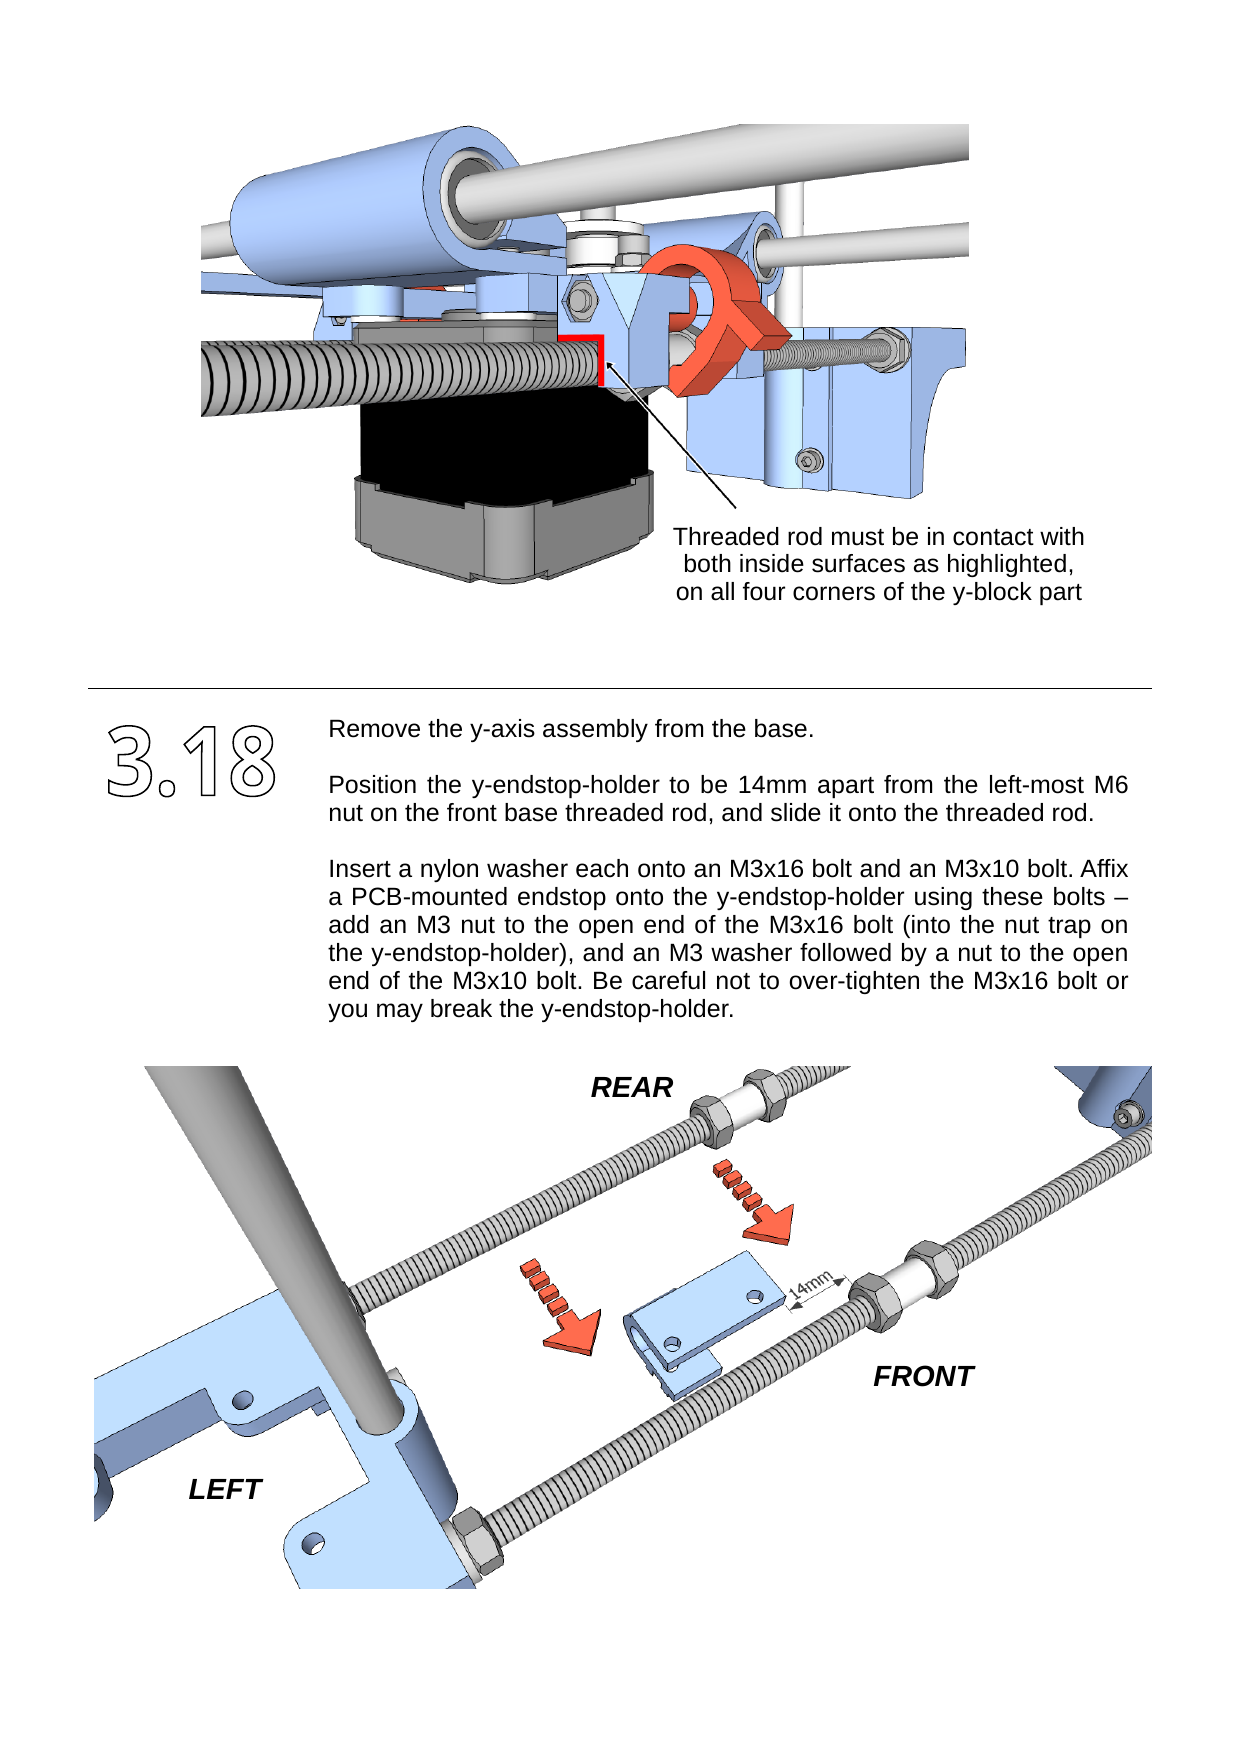

Threaded rod must be in contact with
both inside surfaces as highlighted,
on all four corners of the y-block part
Remove the y-axis assembly from the base.
Position the y-endstop-holder to be 14mm apart from the left-most M6 nut on the front base threaded rod, and slide it onto the threaded rod.
Insert a nylon washer each onto an M3x16 bolt and an M3x10 bolt. Affix a PCB-mounted endstop onto the y-endstop-holder using these bolts – add an M3 nut to the open end of the M3x16 bolt (into the nut trap on the y-endstop-holder), and an M3 washer followed by a nut to the open end of the M3x10 bolt. Be careful not to over-tighten the M3x16 bolt or you may break the y-endstop-holder.
3.18
REAR
FRONT
LEFT